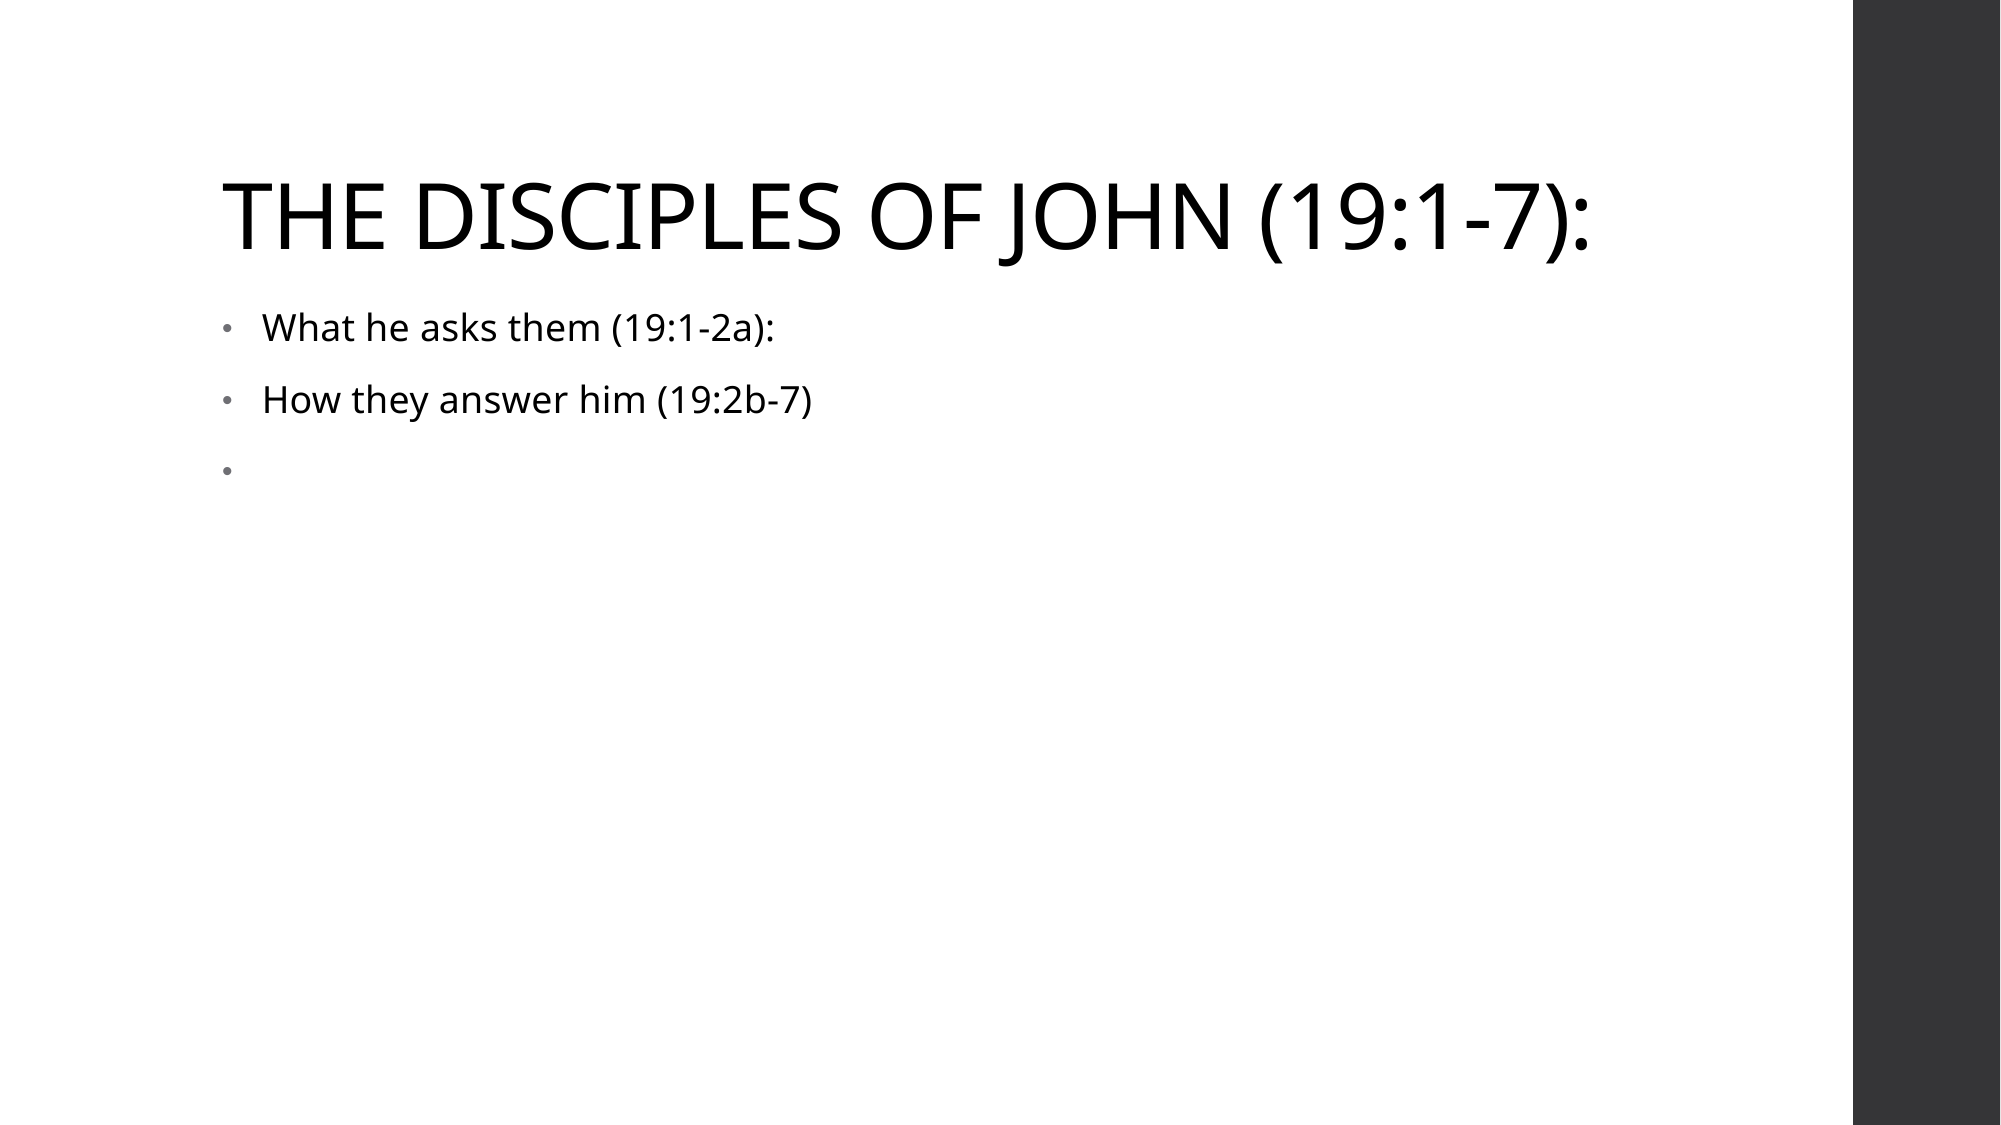

# THE DISCIPLES OF JOHN (19:1-7):
 What he asks them (19:1-2a):
 How they answer him (19:2b-7)